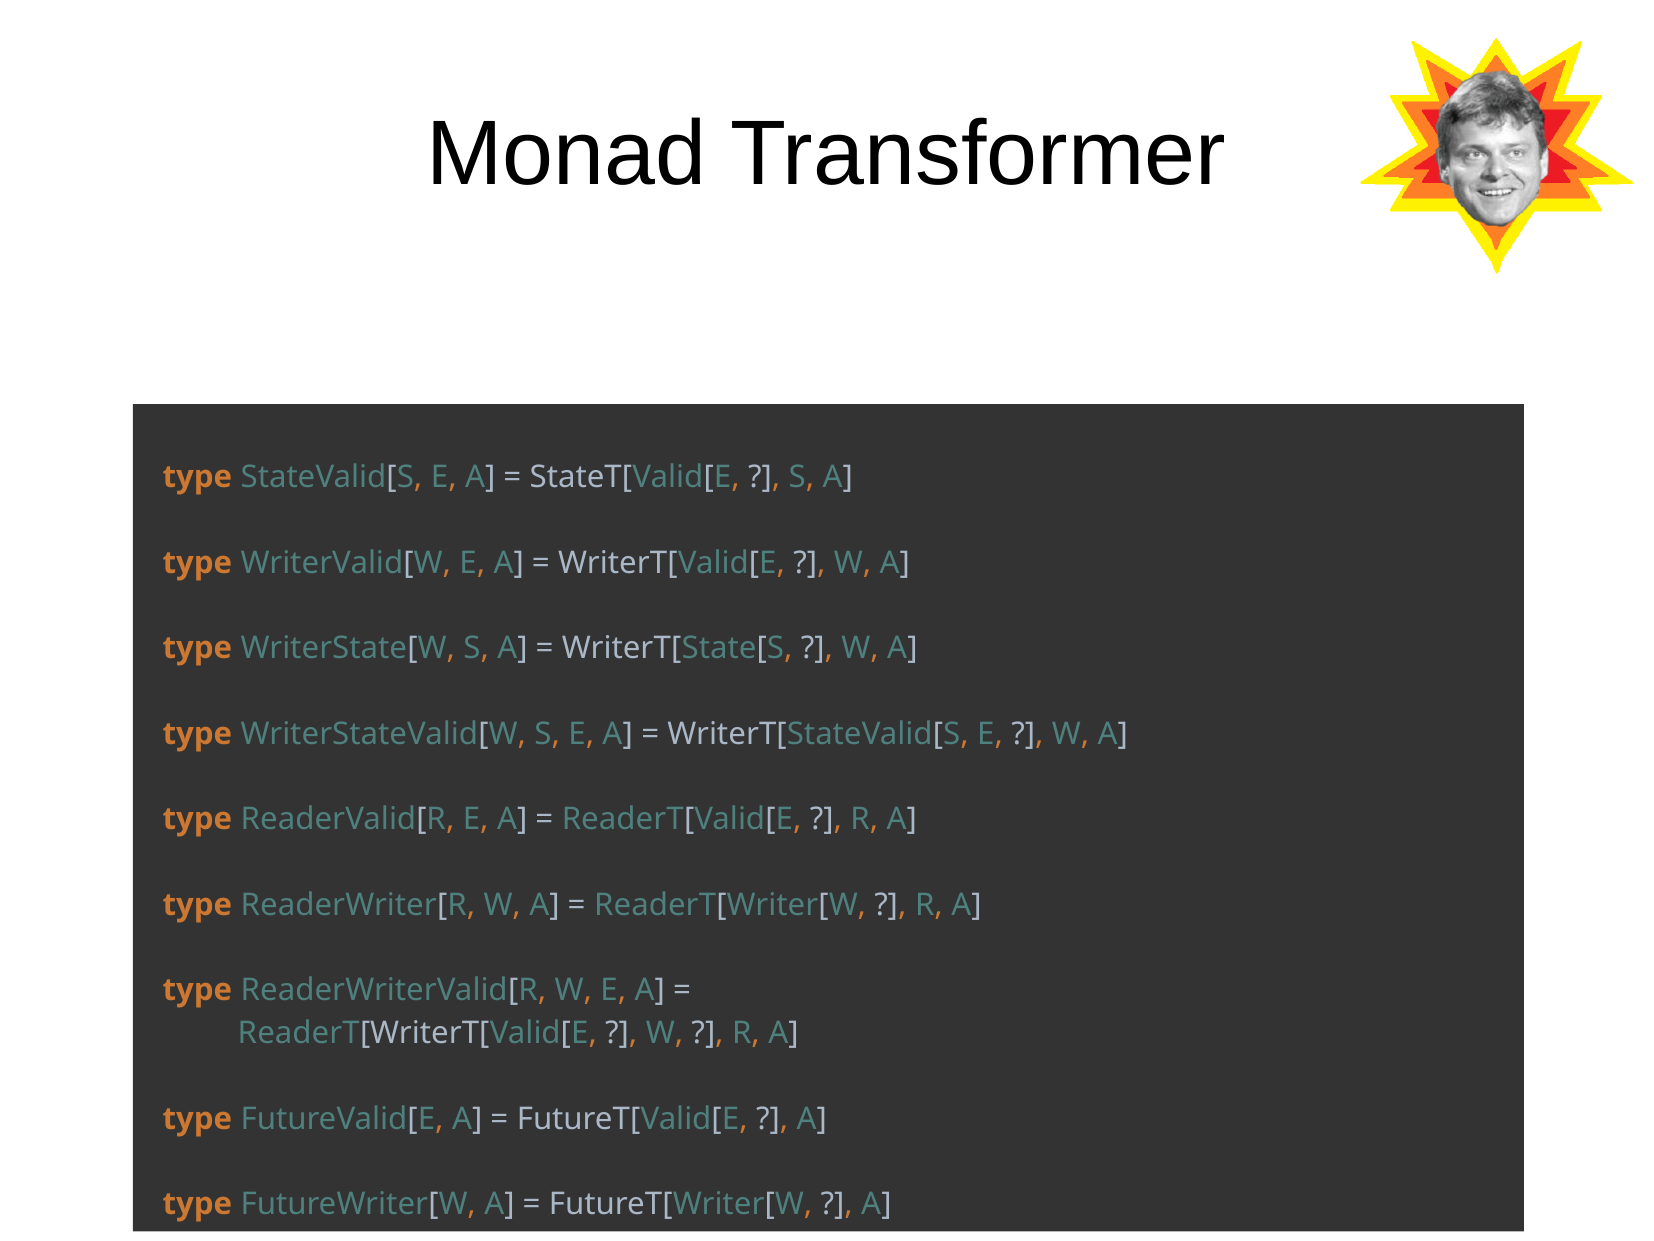

# Monad Transformer
type StateValid[S, E, A] = StateT[Valid[E, ?], S, A]
type WriterValid[W, E, A] = WriterT[Valid[E, ?], W, A]
type WriterState[W, S, A] = WriterT[State[S, ?], W, A]
type WriterStateValid[W, S, E, A] = WriterT[StateValid[S, E, ?], W, A]
type ReaderValid[R, E, A] = ReaderT[Valid[E, ?], R, A]
type ReaderWriter[R, W, A] = ReaderT[Writer[W, ?], R, A]
type ReaderWriterValid[R, W, E, A] =
	ReaderT[WriterT[Valid[E, ?], W, ?], R, A]
type FutureValid[E, A] = FutureT[Valid[E, ?], A]
type FutureWriter[W, A] = FutureT[Writer[W, ?], A]